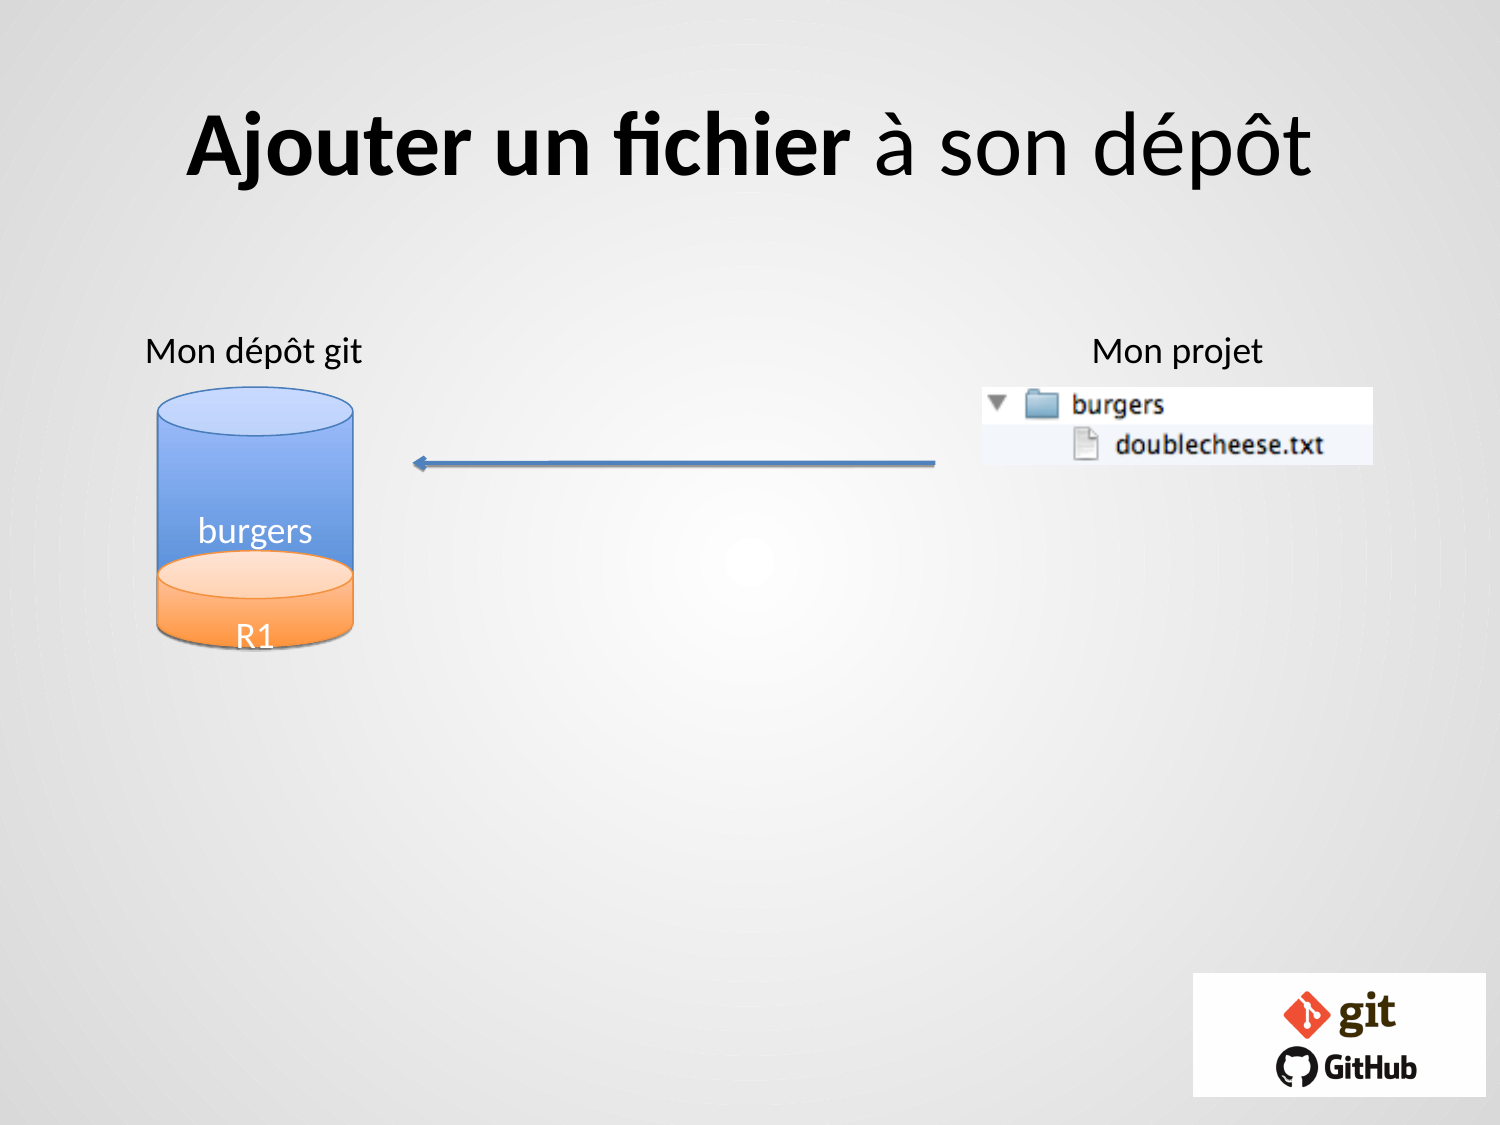

# Ajouter un fichier à son dépôt
Mon dépôt git
burgers
Mon projet
R1